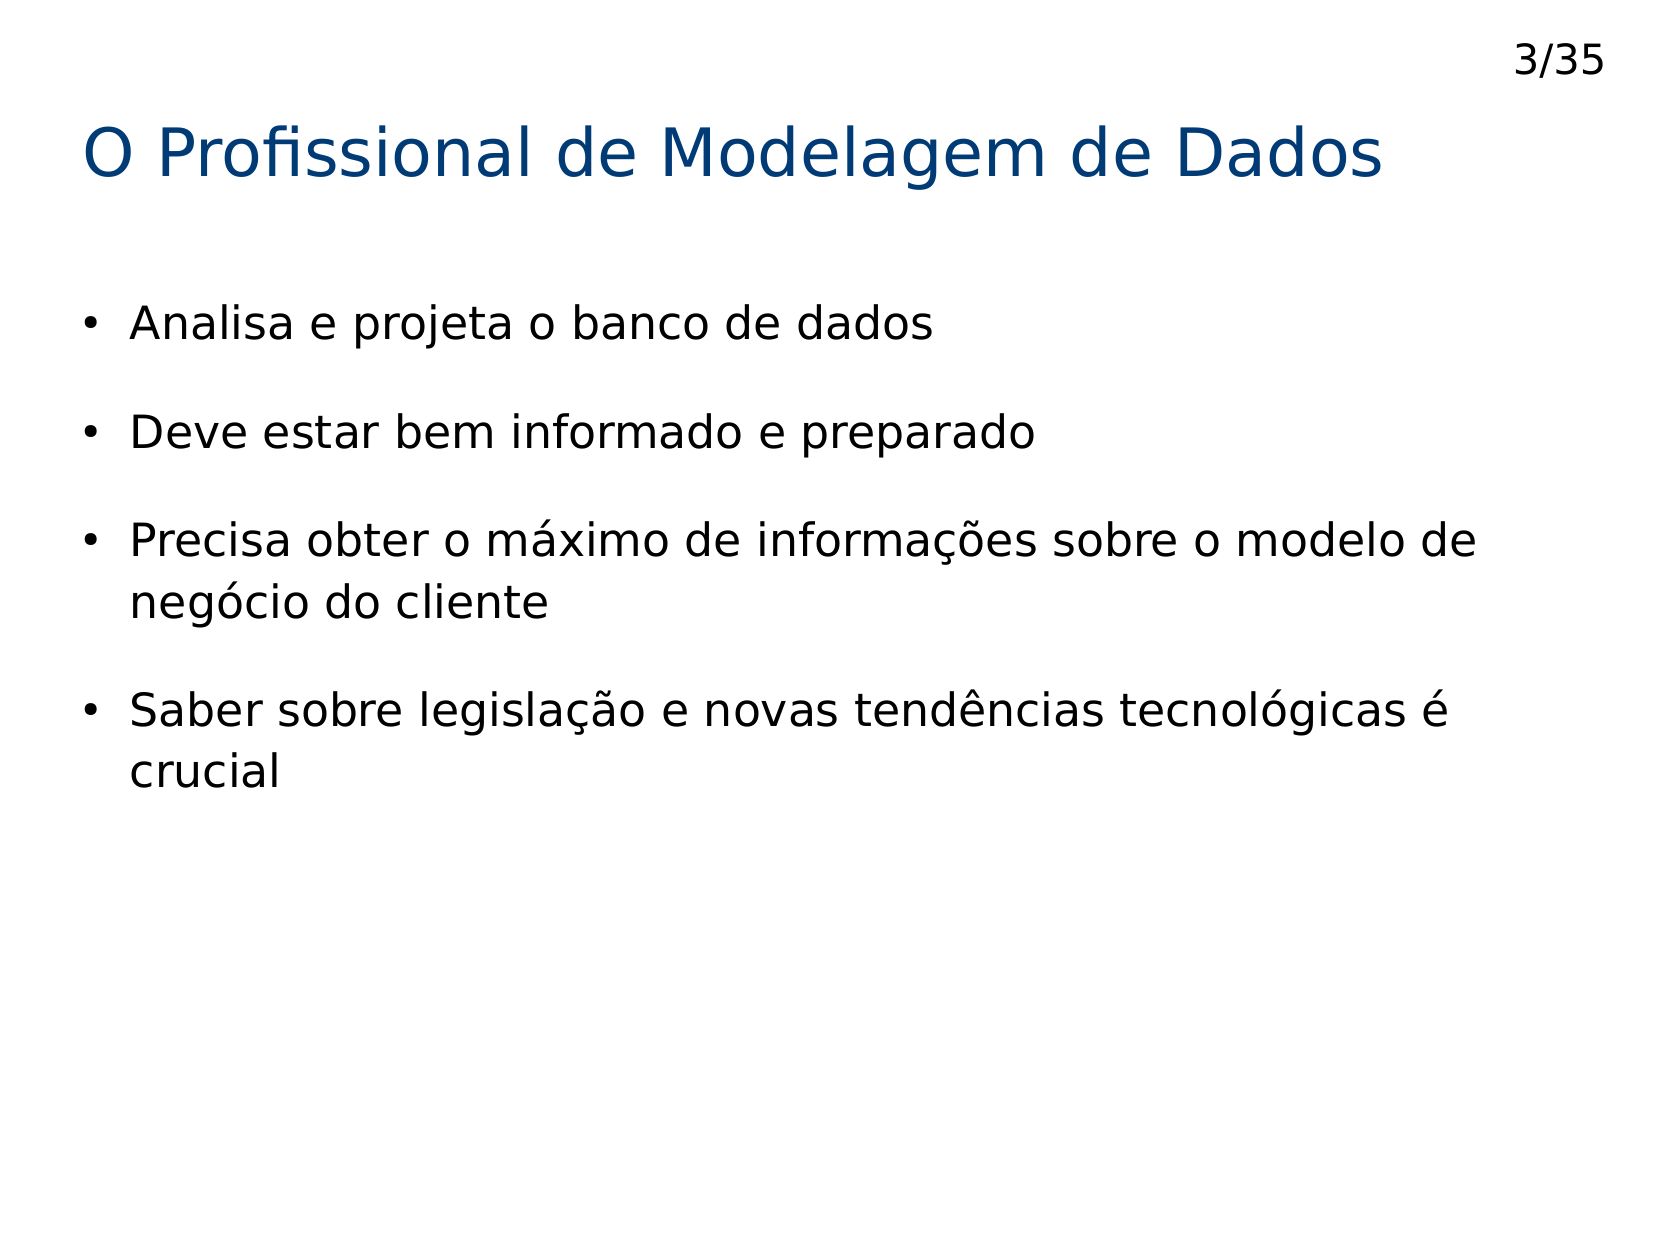

3
# O Profissional de Modelagem de Dados
Analisa e projeta o banco de dados
Deve estar bem informado e preparado
Precisa obter o máximo de informações sobre o modelo de negócio do cliente
Saber sobre legislação e novas tendências tecnológicas é crucial